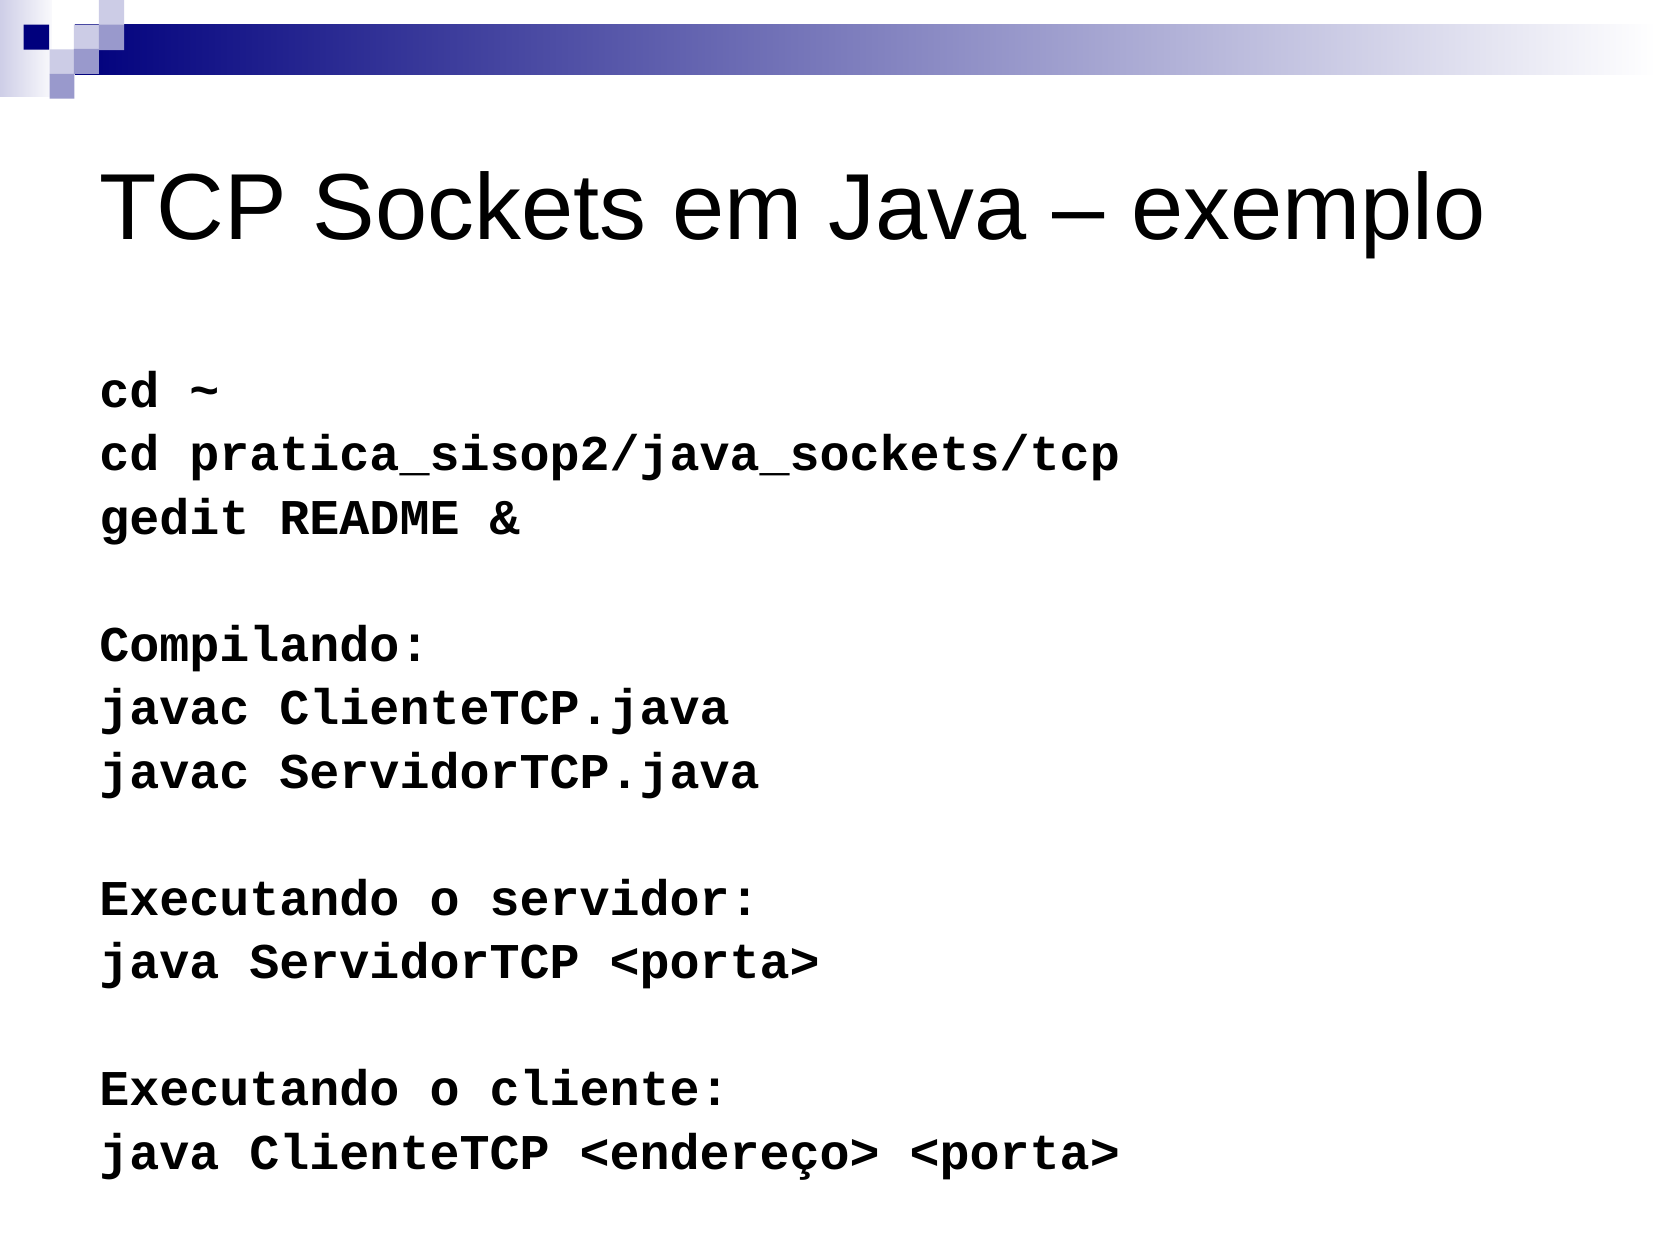

# TCP Sockets em Java – exemplo
cd ~
cd pratica_sisop2/java_sockets/tcp
gedit README &
Compilando:
javac ClienteTCP.java
javac ServidorTCP.java
Executando o servidor:
java ServidorTCP <porta>
Executando o cliente:
java ClienteTCP <endereço> <porta>